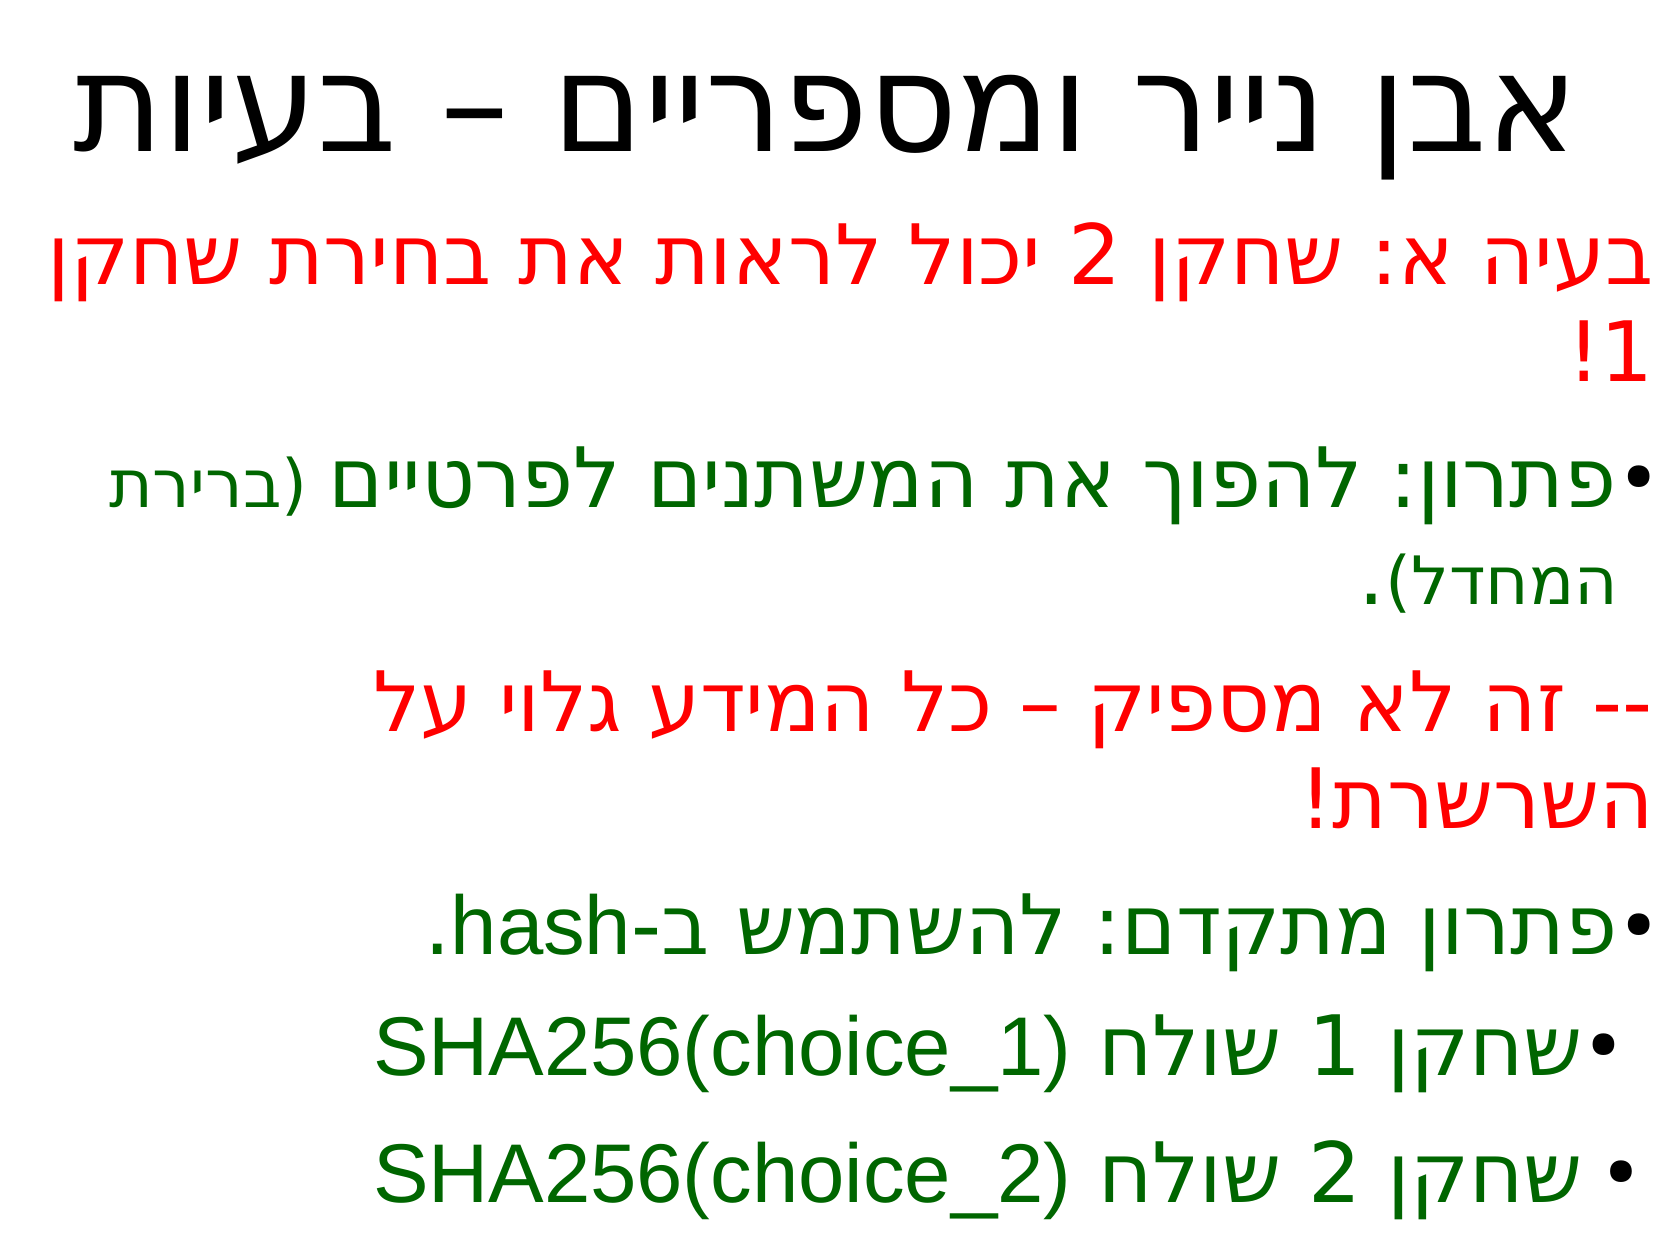

# אבן נייר ומספריים – בעיות
בעיה א: שחקן 2 יכול לראות את בחירת שחקן 1!
פתרון: להפוך את המשתנים לפרטיים (ברירת המחדל).
-- זה לא מספיק – כל המידע גלוי על השרשרת!
פתרון מתקדם: להשתמש ב-hash.
שחקן 1 שולח SHA256(choice_1)
שחקן 2 שולח SHA256(choice_2)
שחקן j שולח choice_j.
החוזה מאמת שה-hash זהה לקלט הראשון.